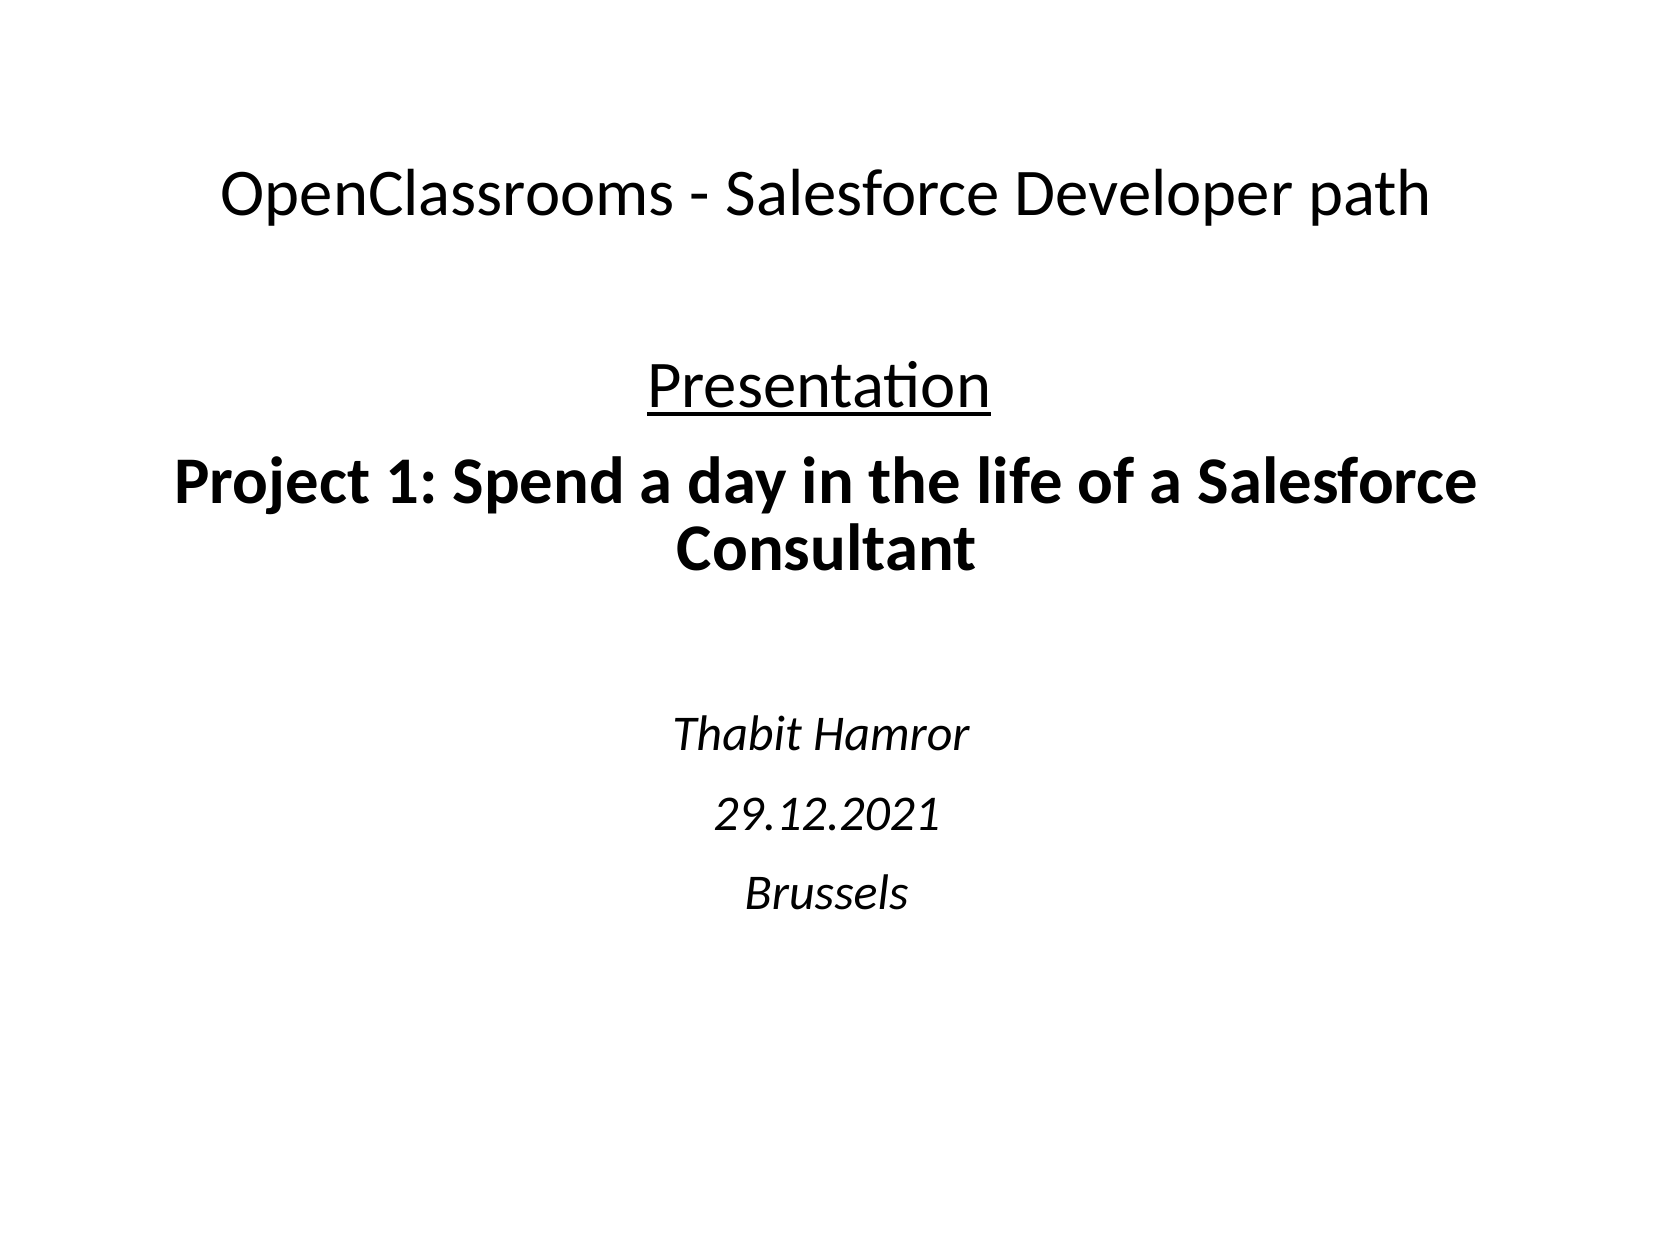

# OpenClassrooms - Salesforce Developer path
Presentation
Project 1: Spend a day in the life of a Salesforce Consultant
Thabit Hamror
29.12.2021
Brussels